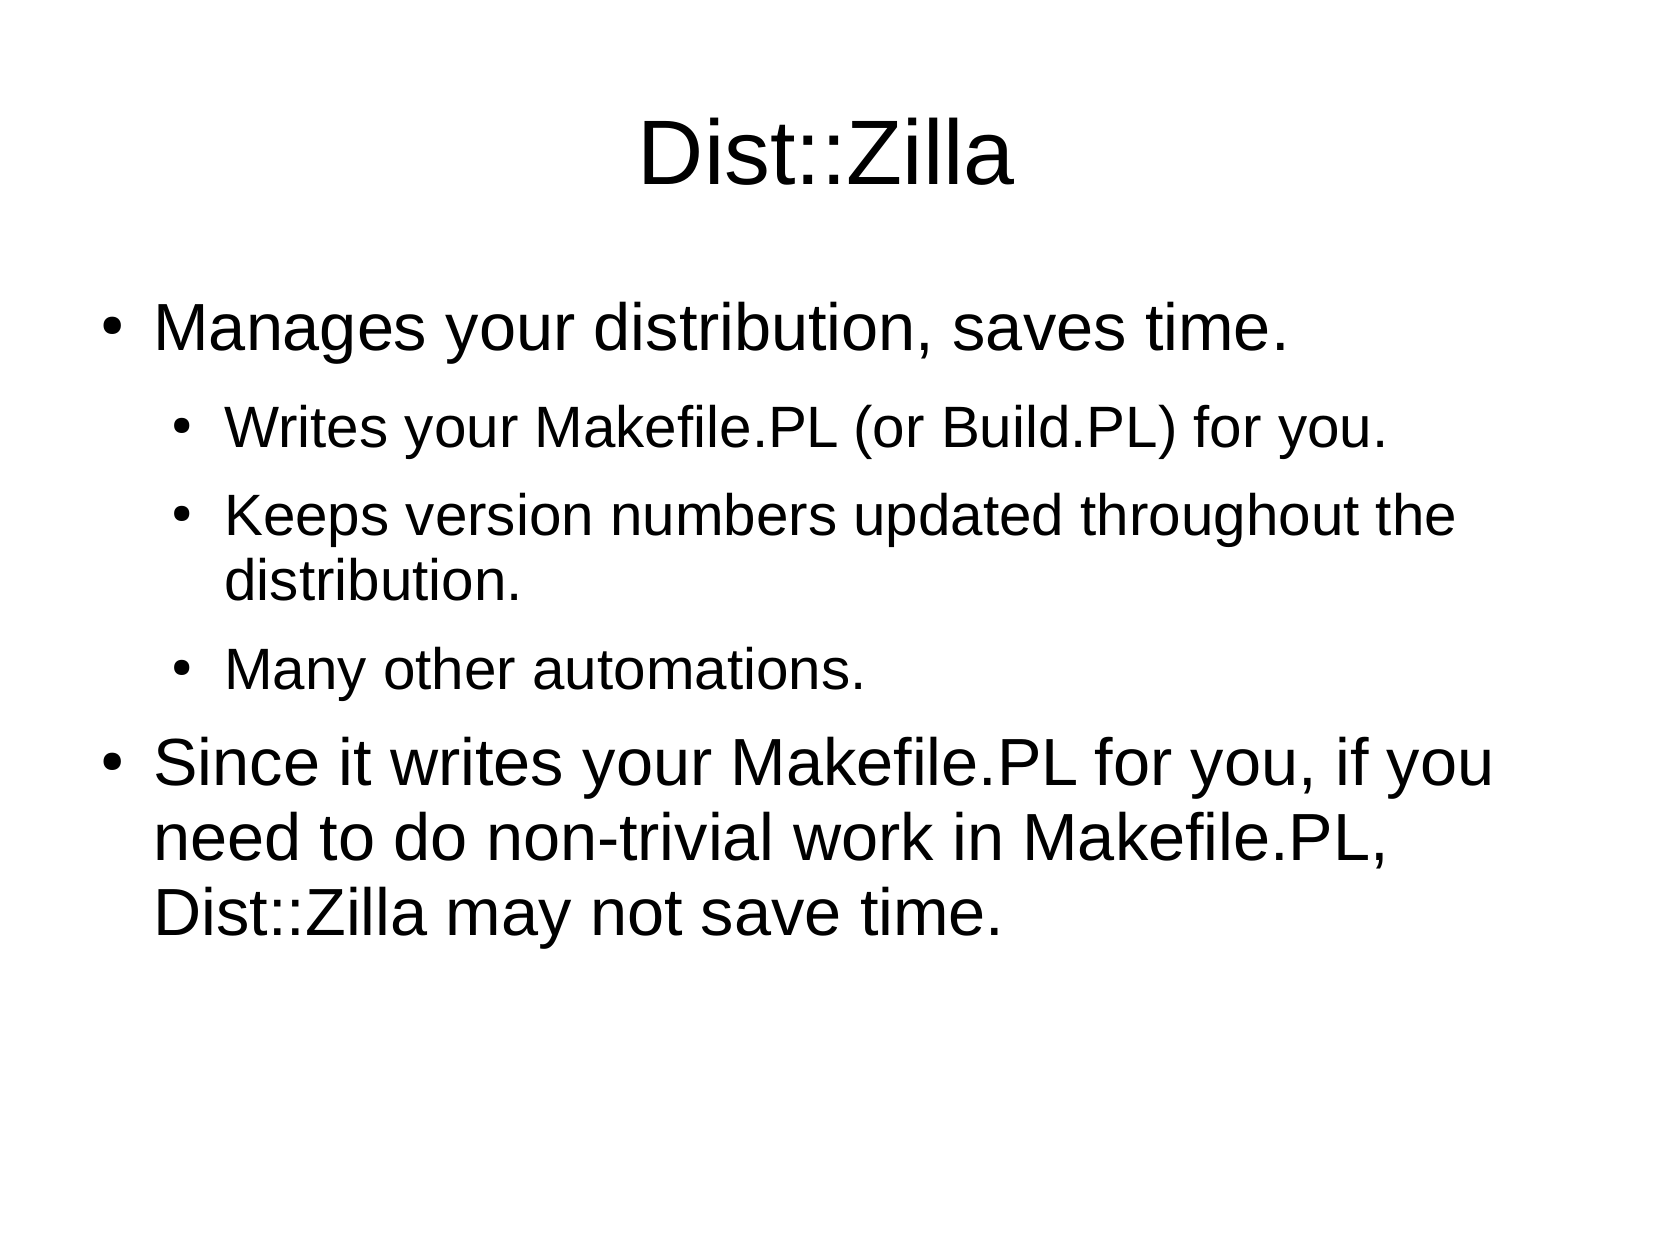

# Dist::Zilla
Manages your distribution, saves time.
Writes your Makefile.PL (or Build.PL) for you.
Keeps version numbers updated throughout the distribution.
Many other automations.
Since it writes your Makefile.PL for you, if you need to do non-trivial work in Makefile.PL, Dist::Zilla may not save time.